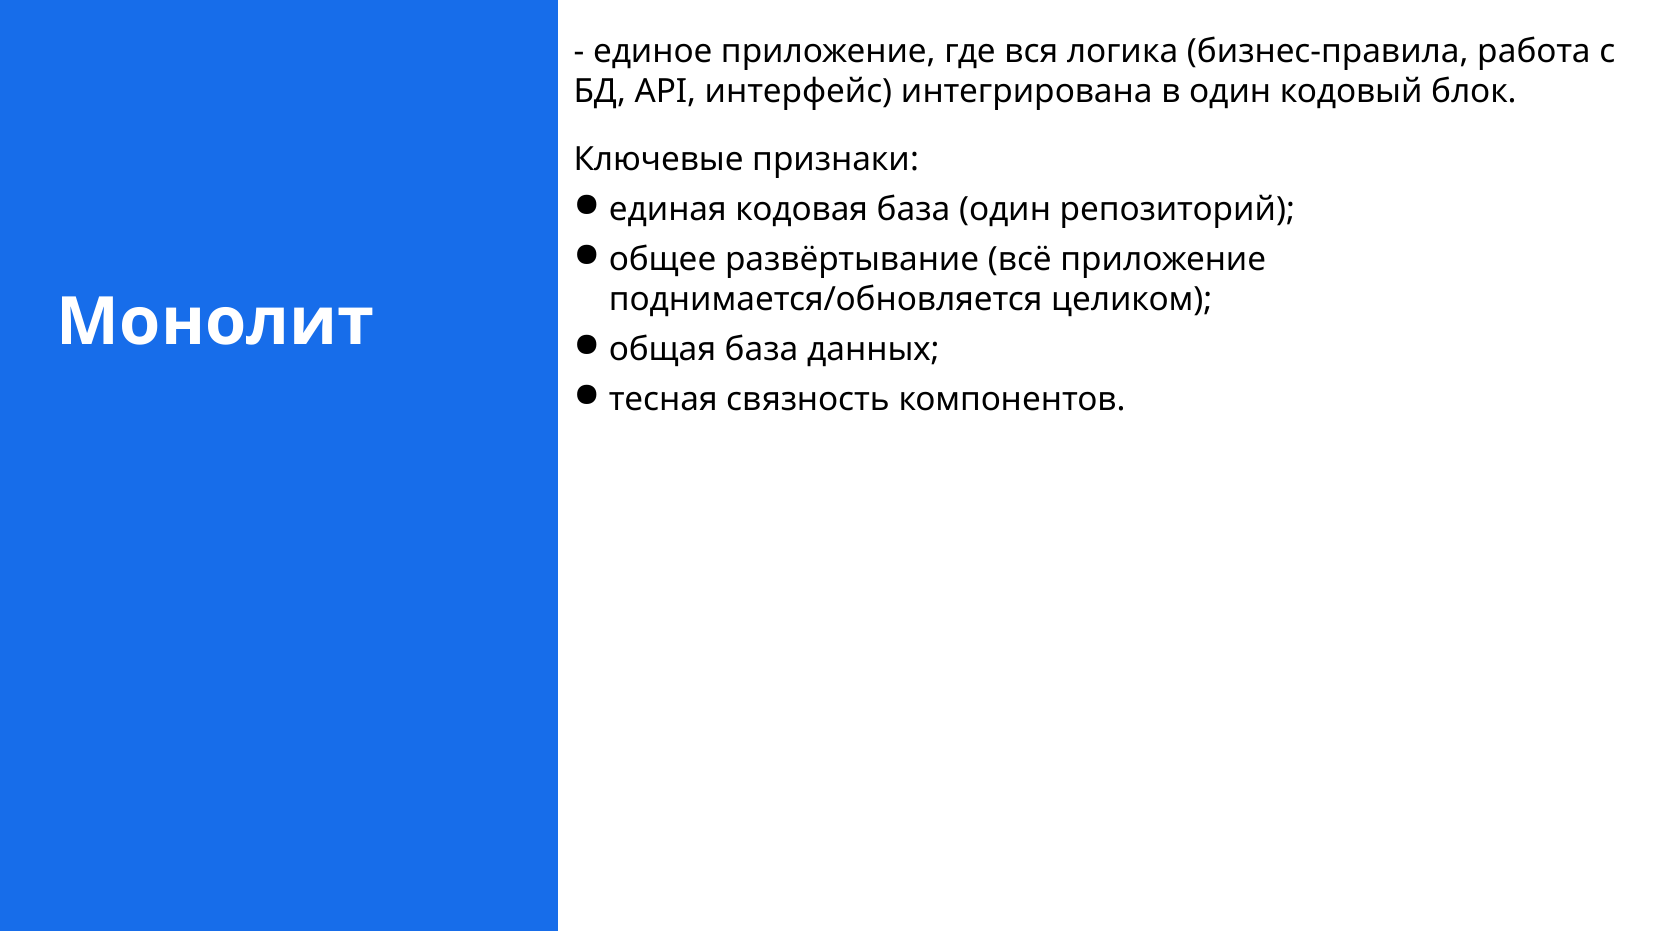

- единое приложение, где вся логика (бизнес‑правила, работа с БД, API, интерфейс) интегрирована в один кодовый блок.
Ключевые признаки:
единая кодовая база (один репозиторий);
общее развёртывание (всё приложение поднимается/обновляется целиком);
общая база данных;
тесная связность компонентов.
# Монолит